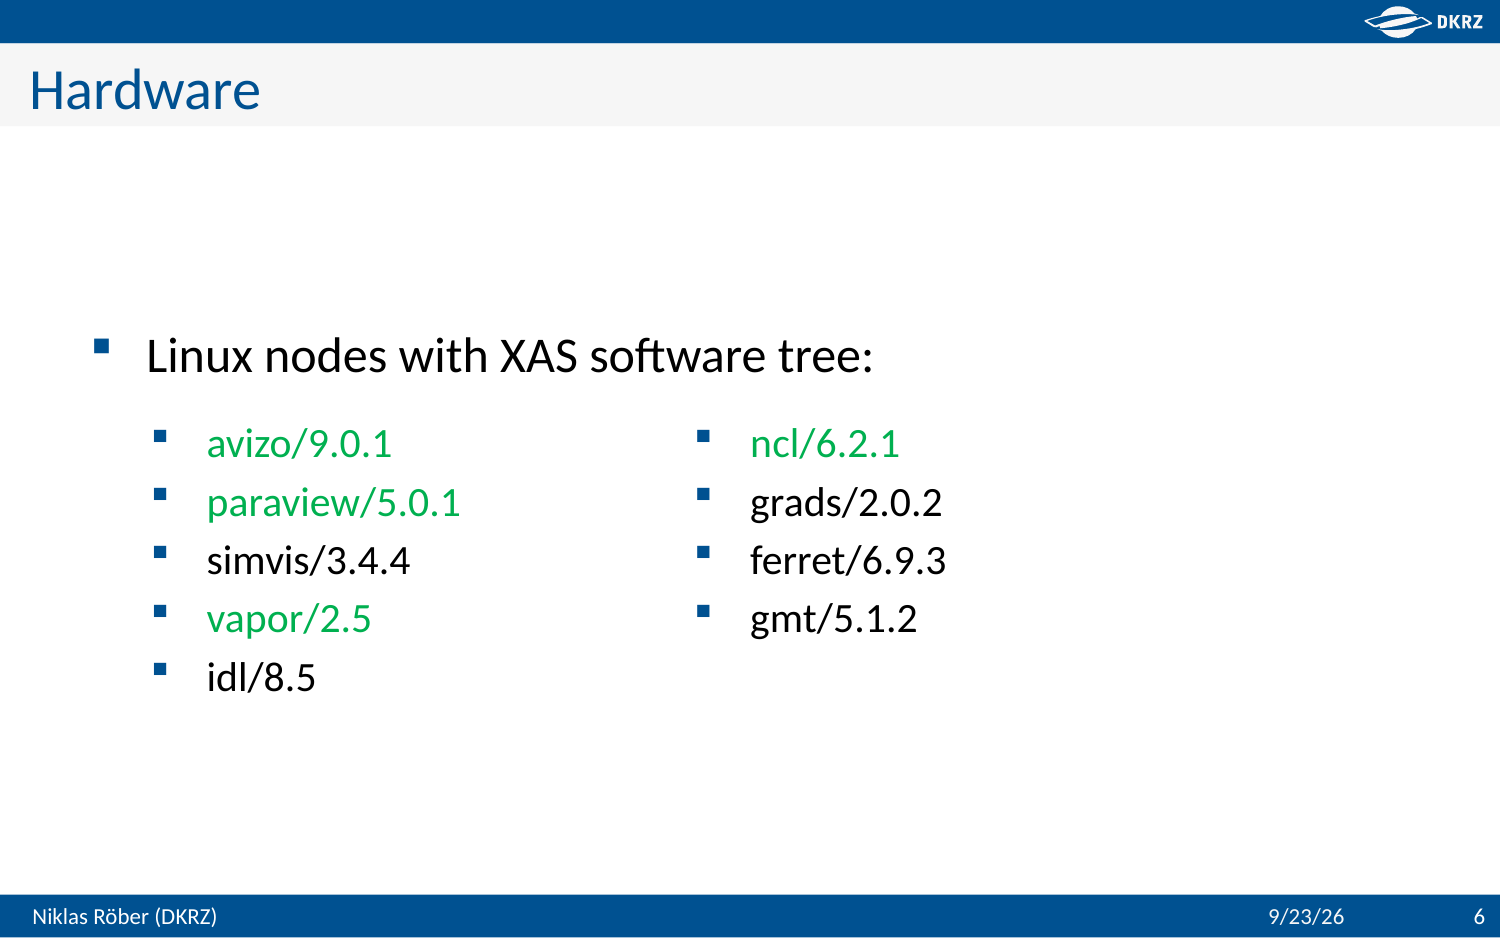

# Hardware
Linux nodes with XAS software tree:
avizo/9.0.1
paraview/5.0.1
simvis/3.4.4
vapor/2.5
idl/8.5
ncl/6.2.1
grads/2.0.2
ferret/6.9.3
gmt/5.1.2